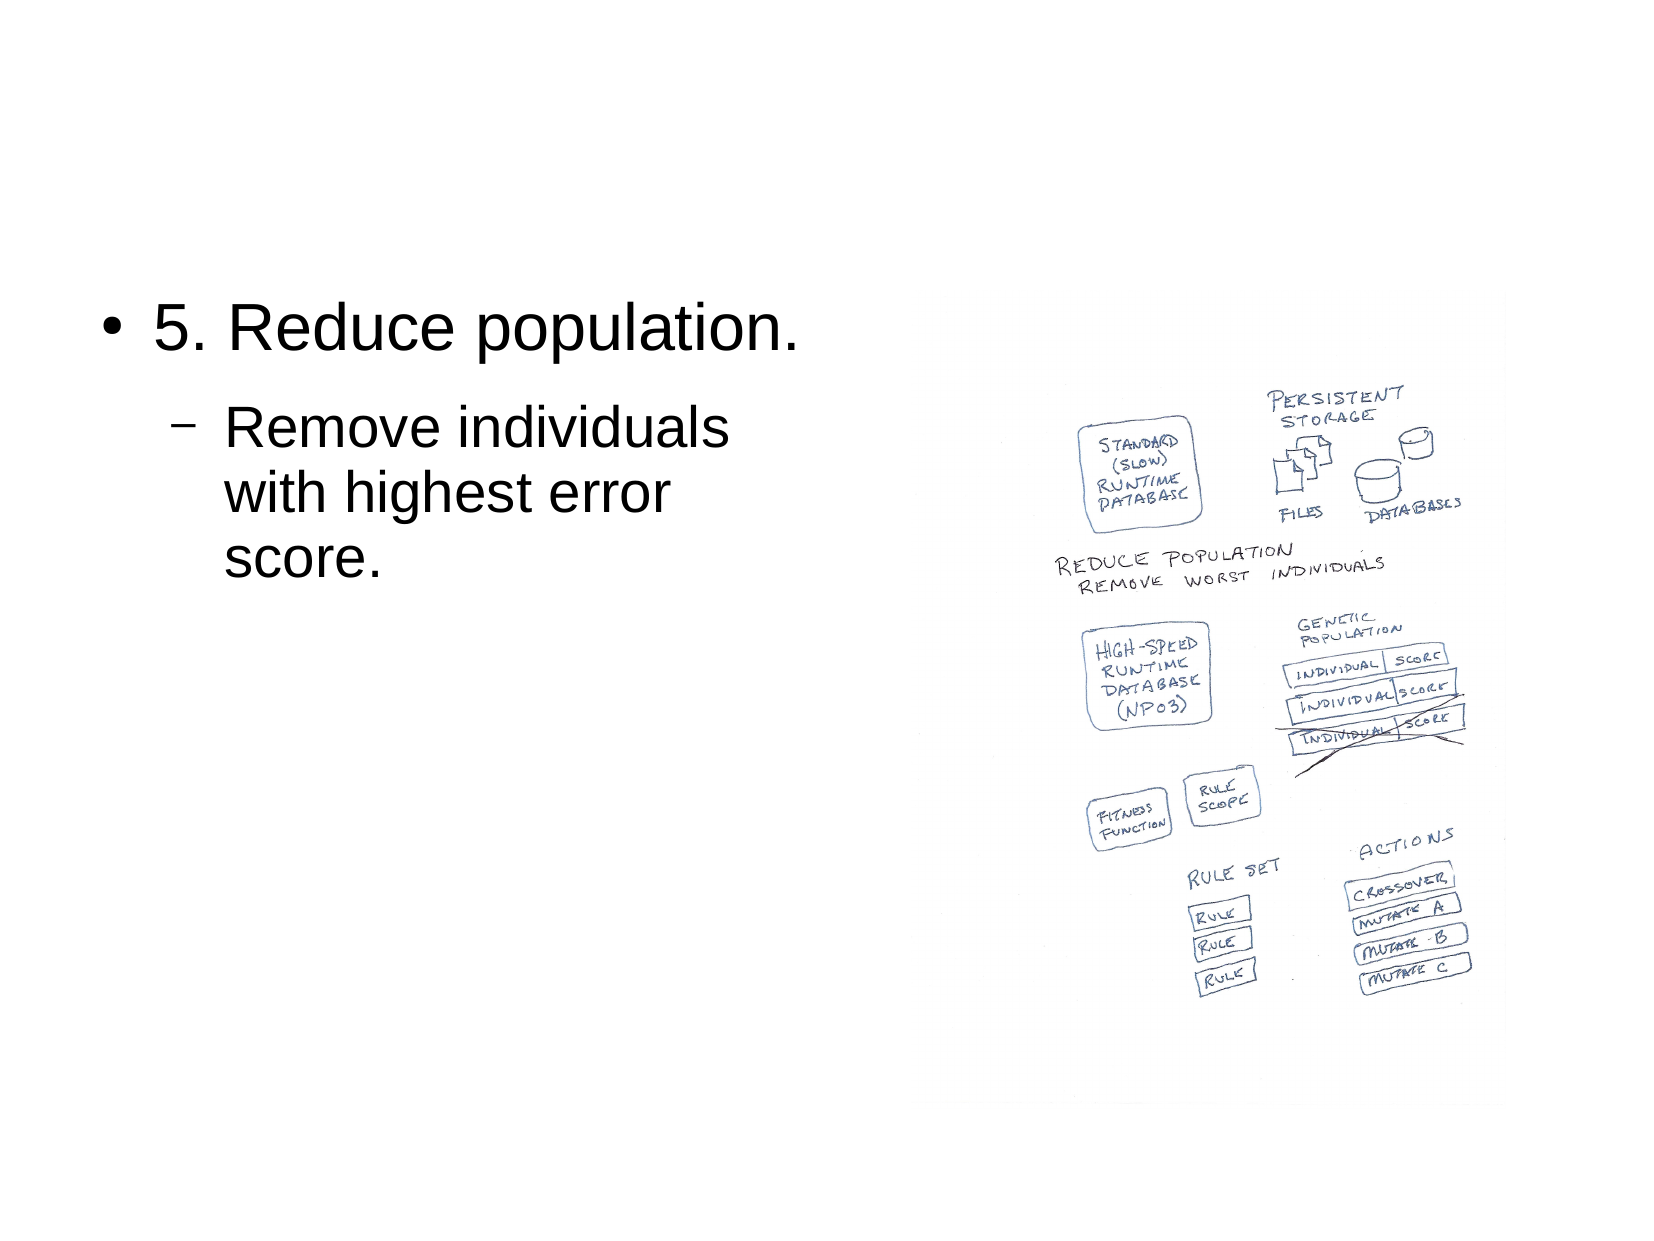

#
5. Reduce population.
Remove individuals with highest error score.